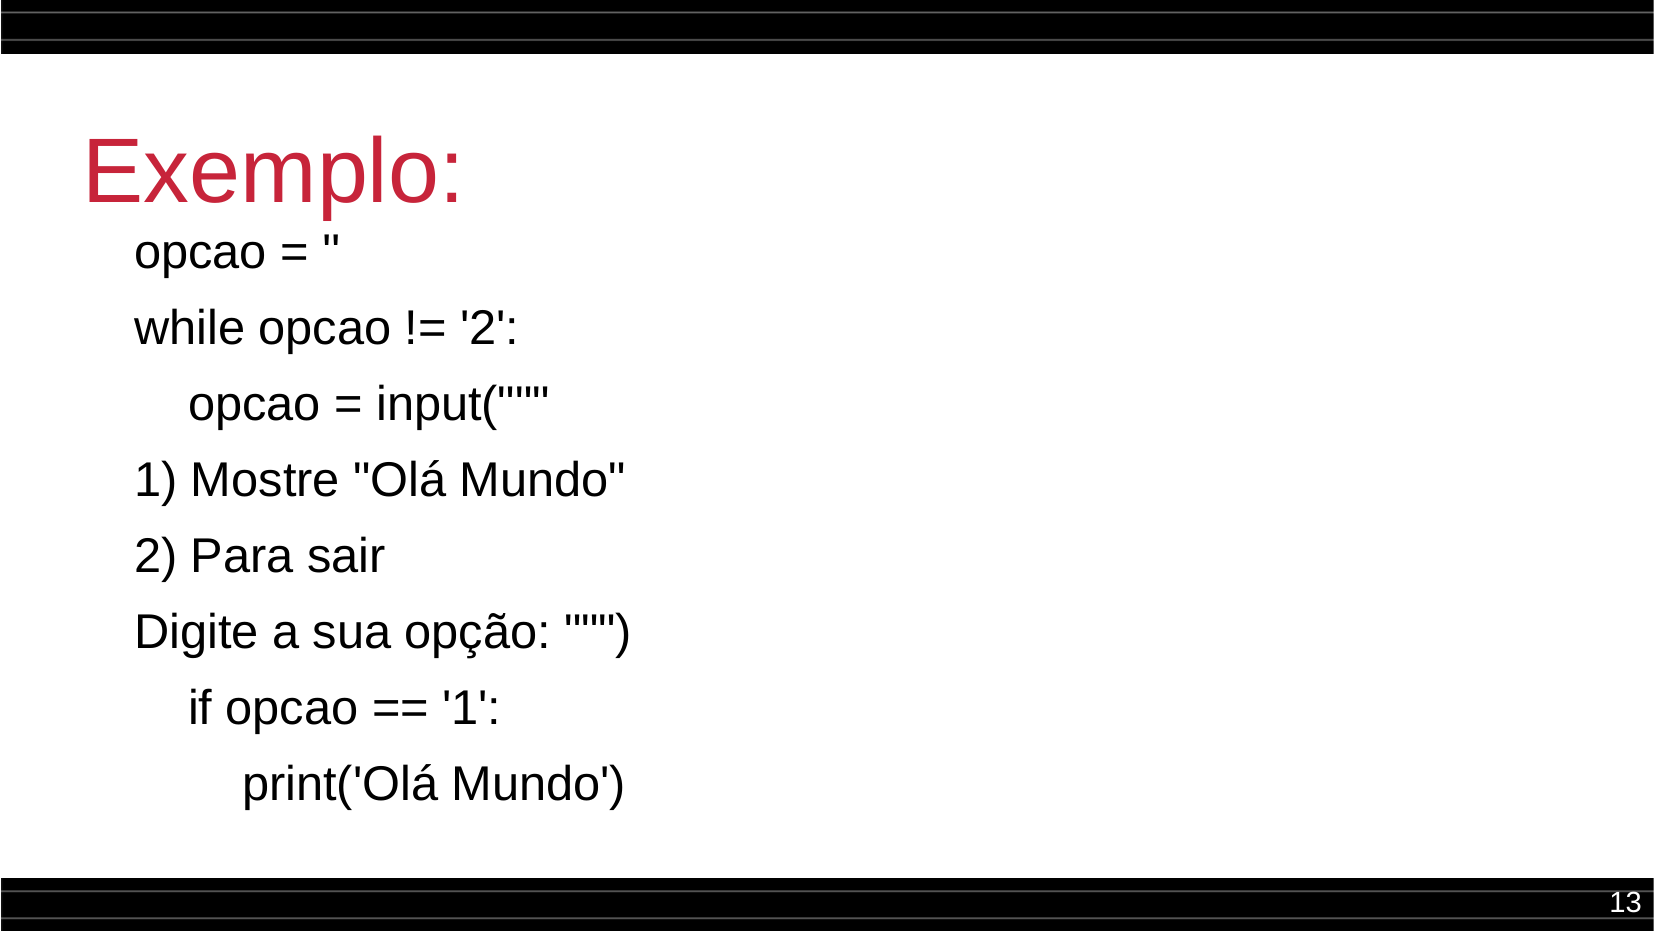

# Exemplo:
opcao = ''
while opcao != '2':
 opcao = input("""
1) Mostre "Olá Mundo"
2) Para sair
Digite a sua opção: """)
 if opcao == '1':
 print('Olá Mundo')